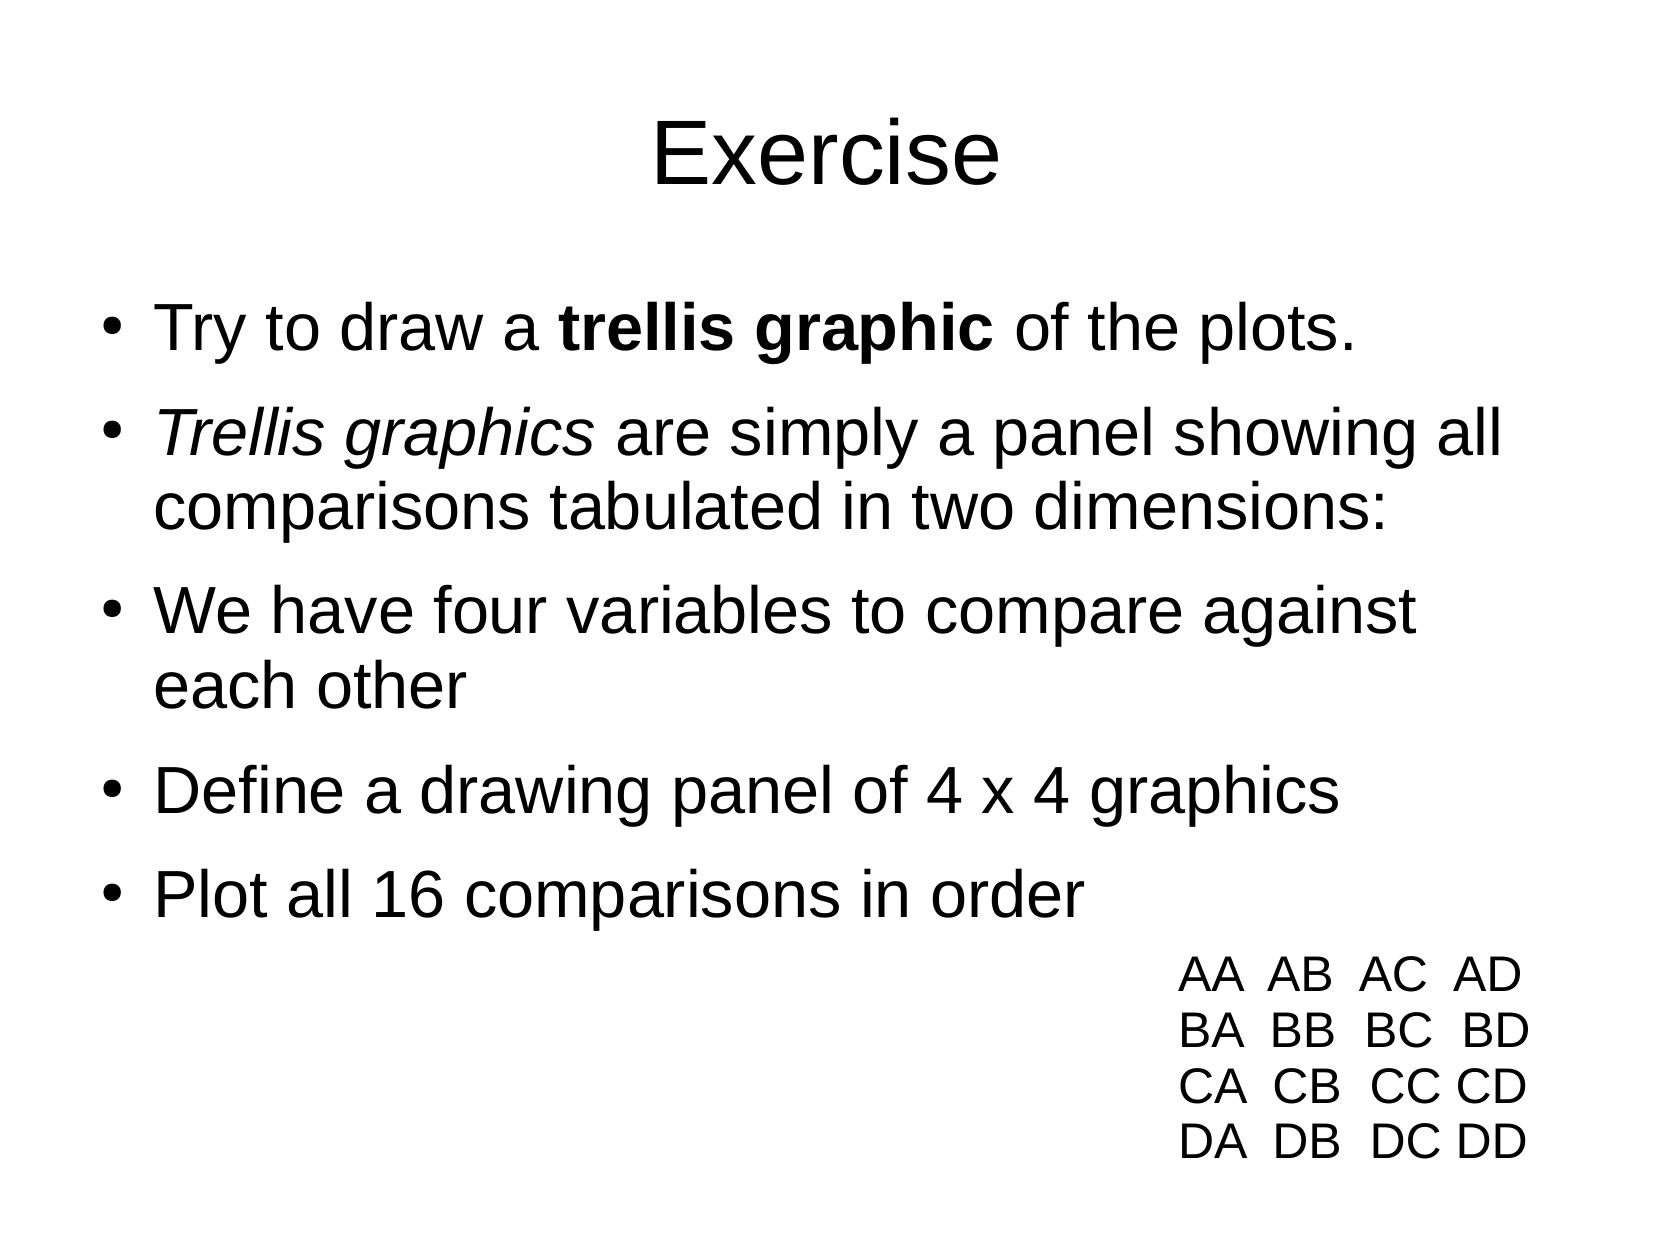

# Exercise
Try to draw a trellis graphic of the plots.
Trellis graphics are simply a panel showing all comparisons tabulated in two dimensions:
We have four variables to compare against each other
Define a drawing panel of 4 x 4 graphics
Plot all 16 comparisons in order
AA AB AC AD
BA BB BC BD
CA CB CC CD
DA DB DC DD